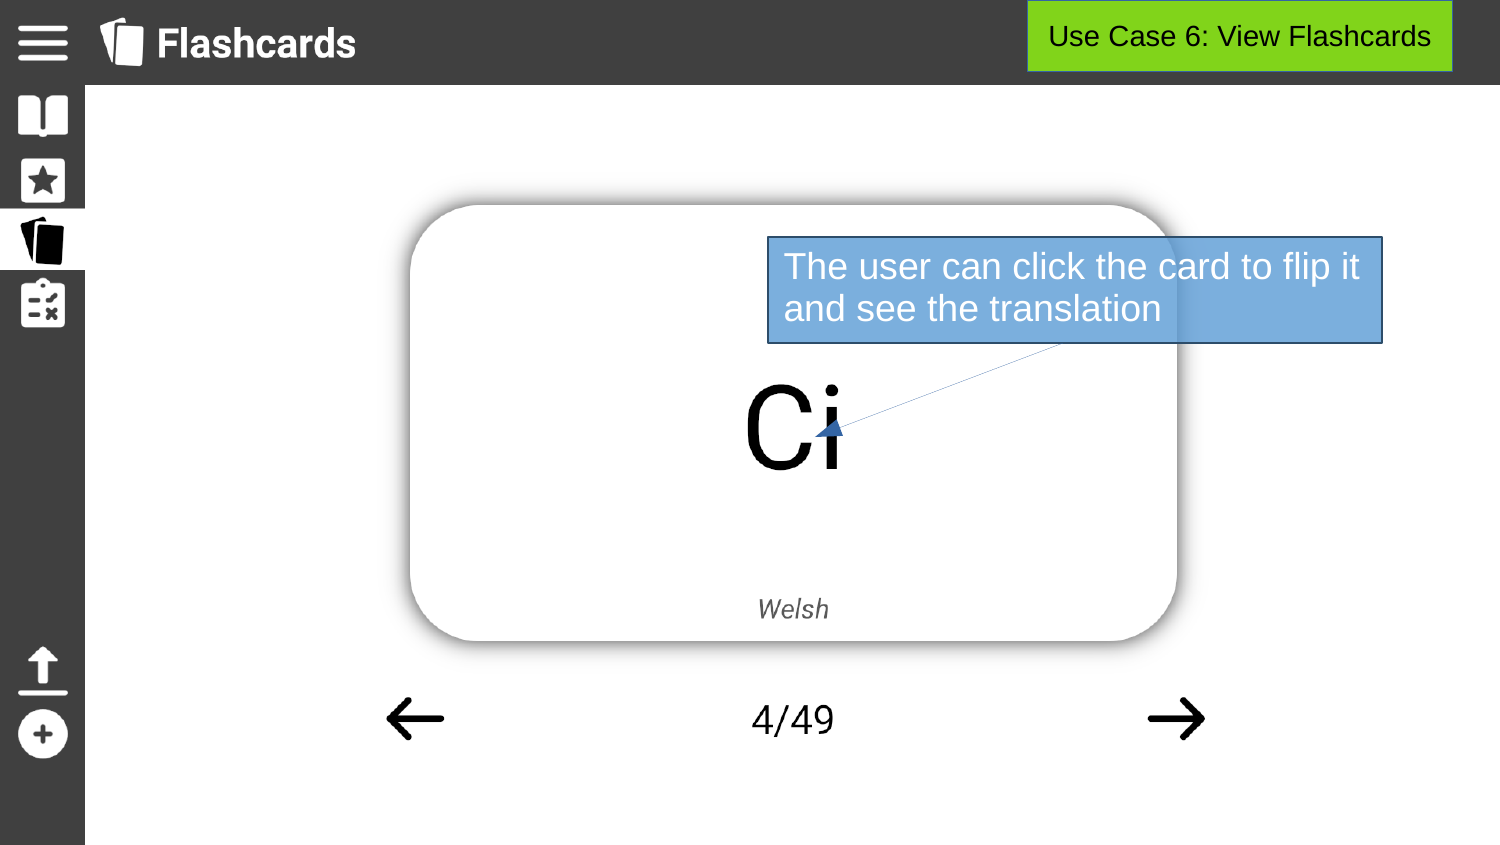

Use Case 6: View Flashcards
The user can click the card to flip it and see the translation